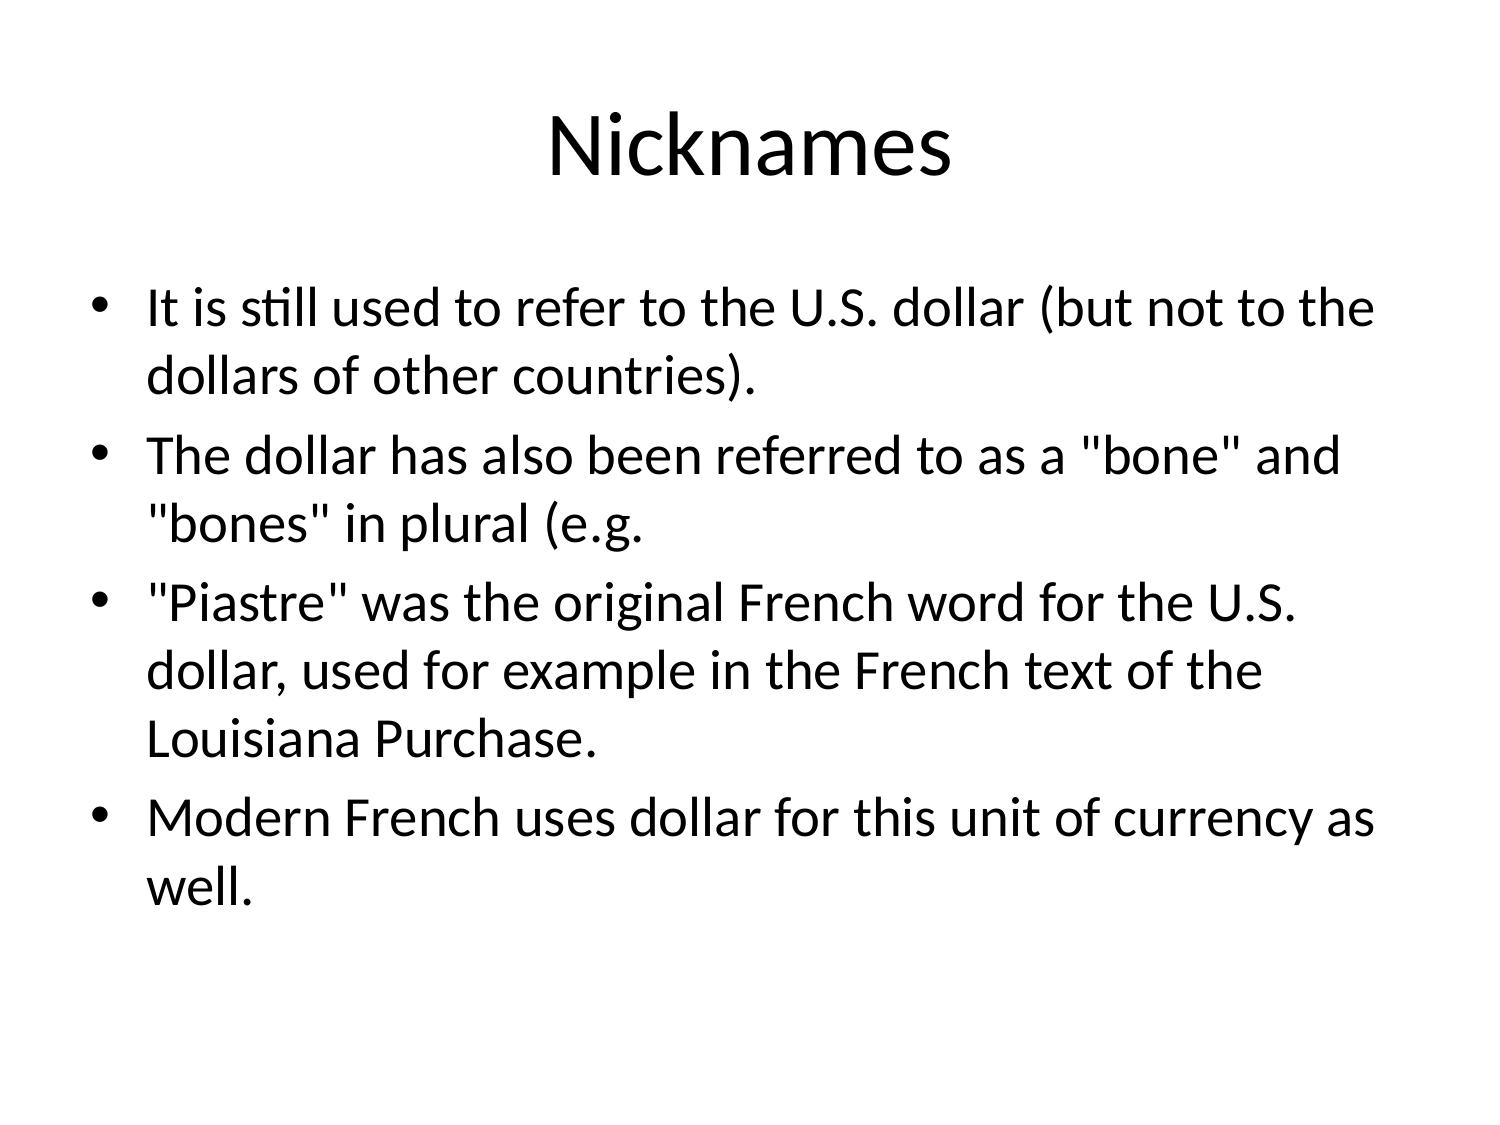

# Nicknames
It is still used to refer to the U.S. dollar (but not to the dollars of other countries).
The dollar has also been referred to as a "bone" and "bones" in plural (e.g.
"Piastre" was the original French word for the U.S. dollar, used for example in the French text of the Louisiana Purchase.
Modern French uses dollar for this unit of currency as well.